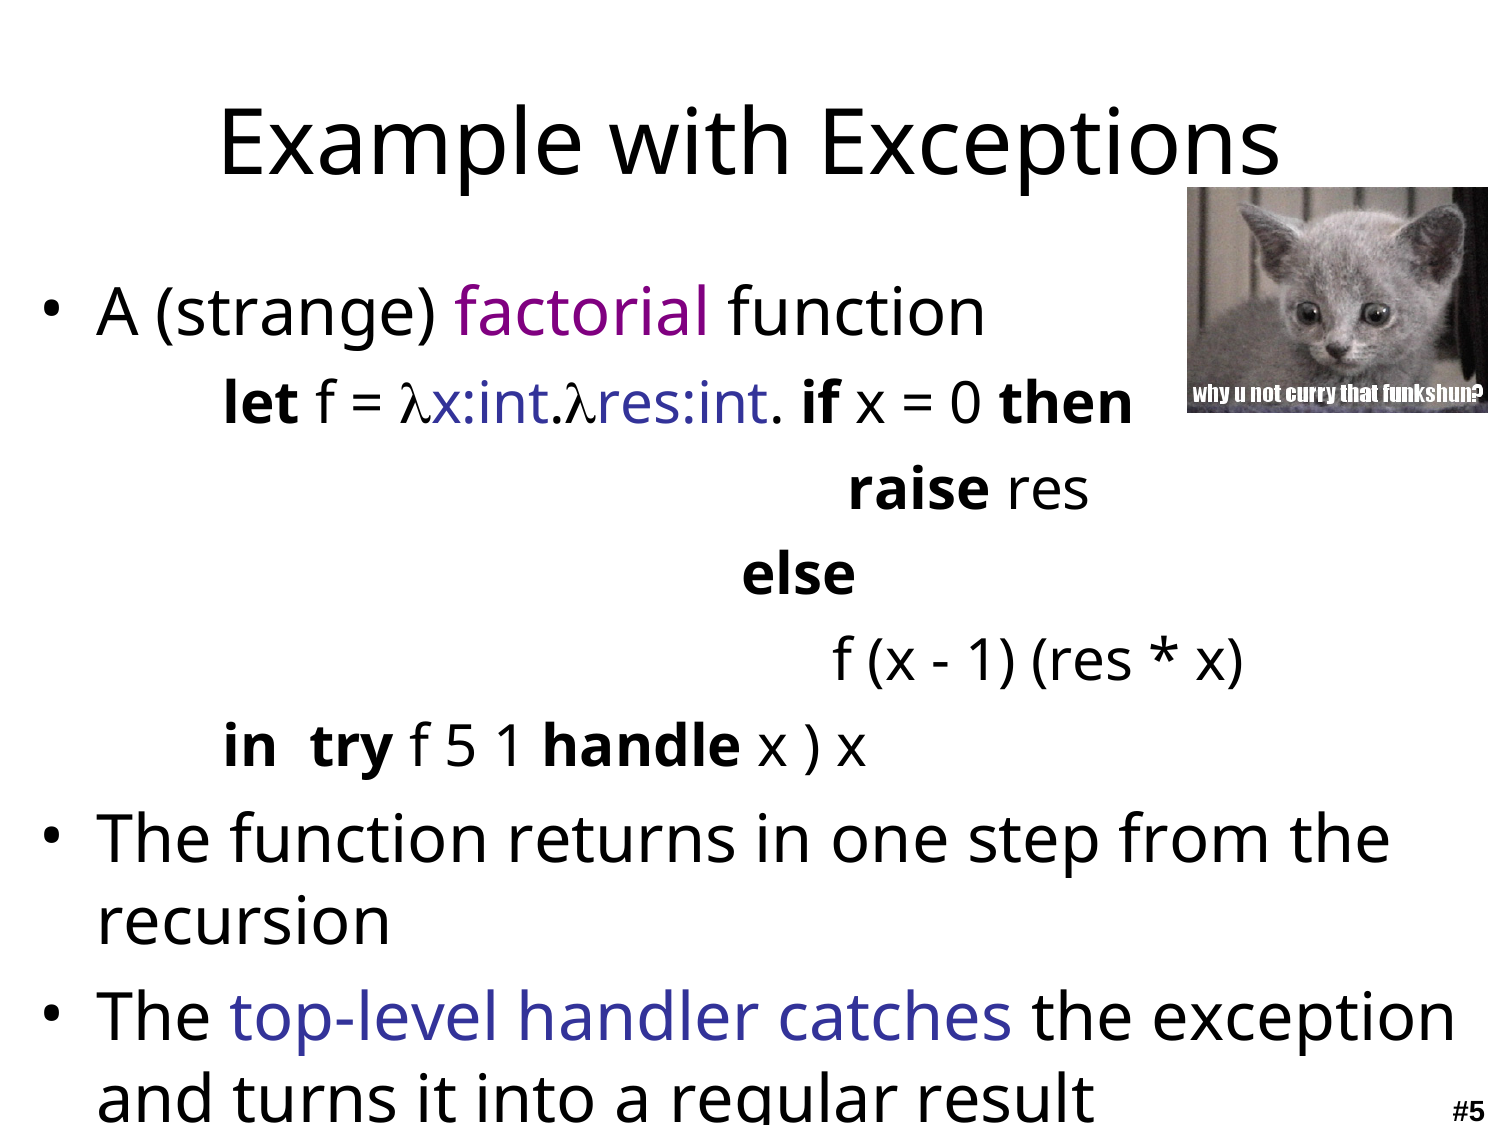

# Example with Exceptions
A (strange) factorial function
 let f = x:int.res:int. if x = 0 then
 raise res
 else
 f (x - 1) (res * x)
 in try f 5 1 handle x ) x
The function returns in one step from the recursion
The top-level handler catches the exception and turns it into a regular result
5